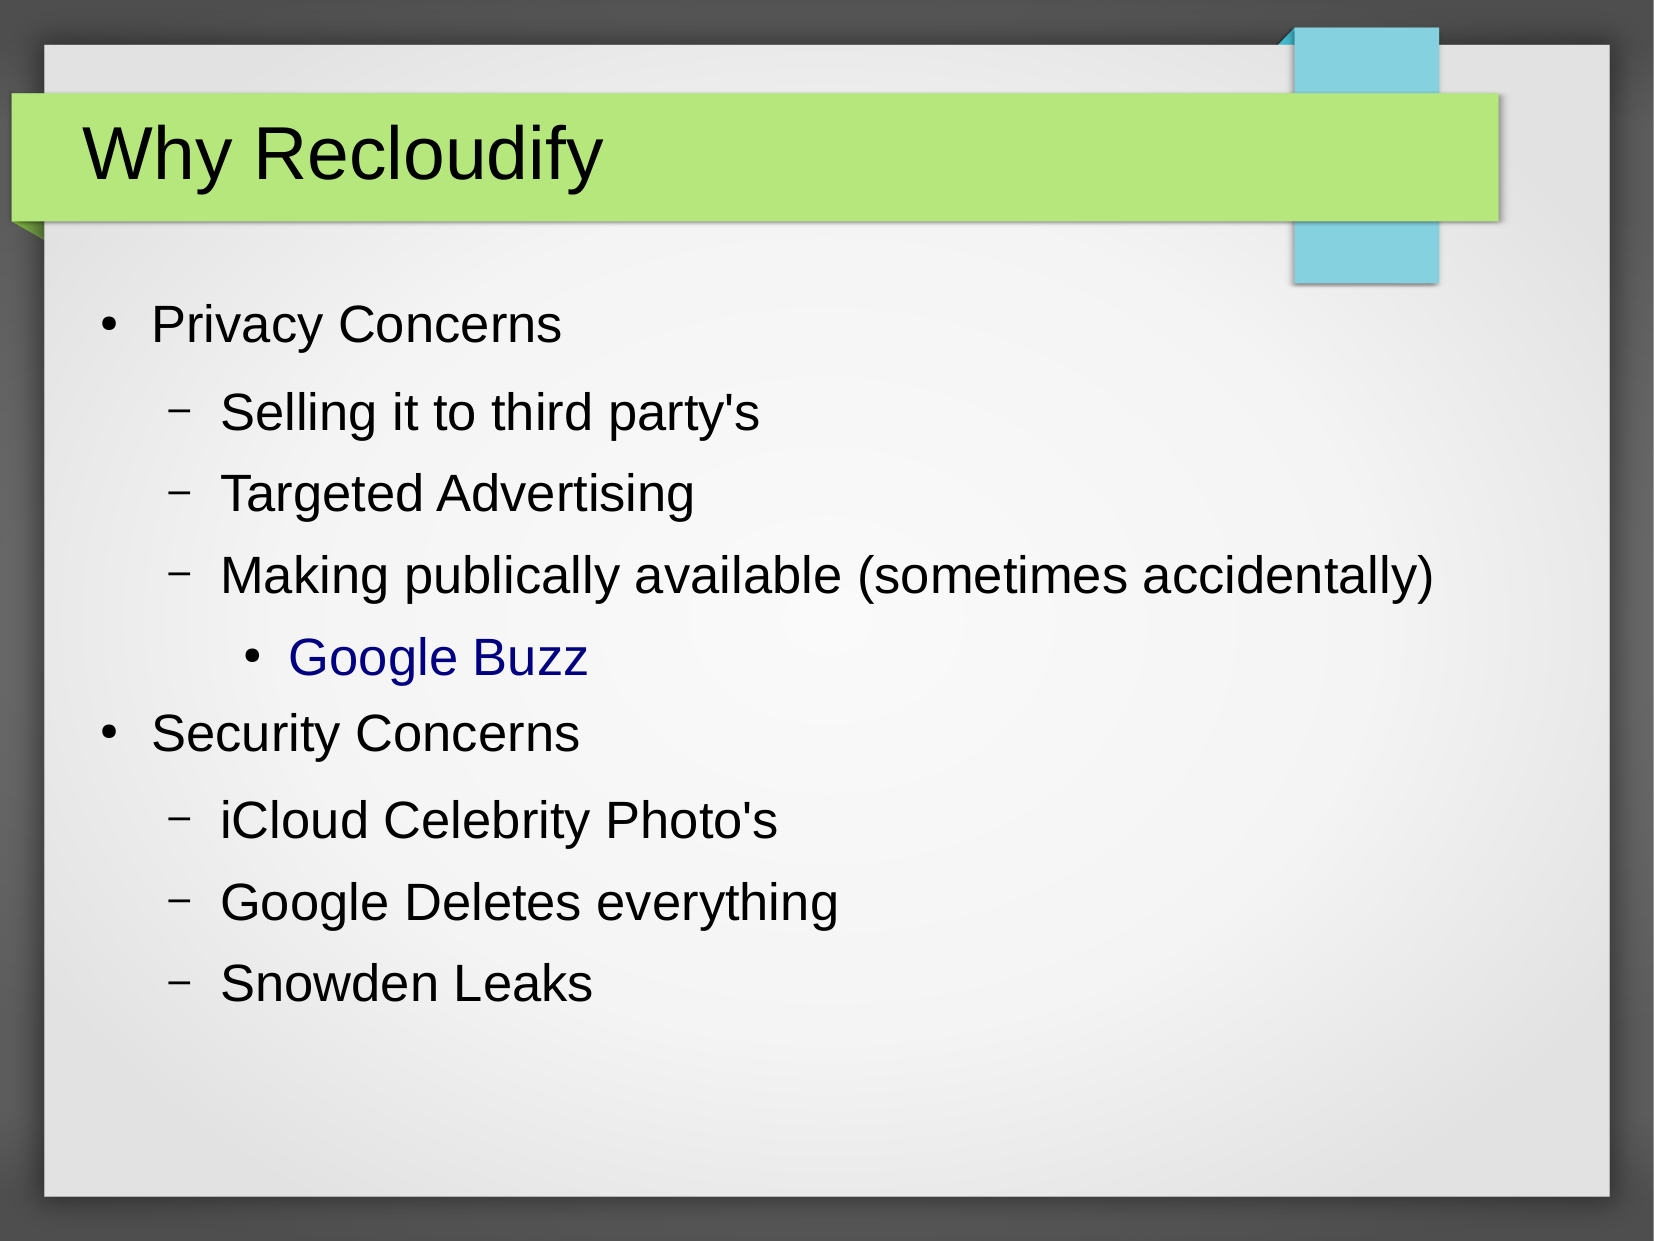

# Why Recloudify
Privacy Concerns
Selling it to third party's
Targeted Advertising
Making publically available (sometimes accidentally)
Google Buzz
Security Concerns
iCloud Celebrity Photo's
Google Deletes everything
Snowden Leaks